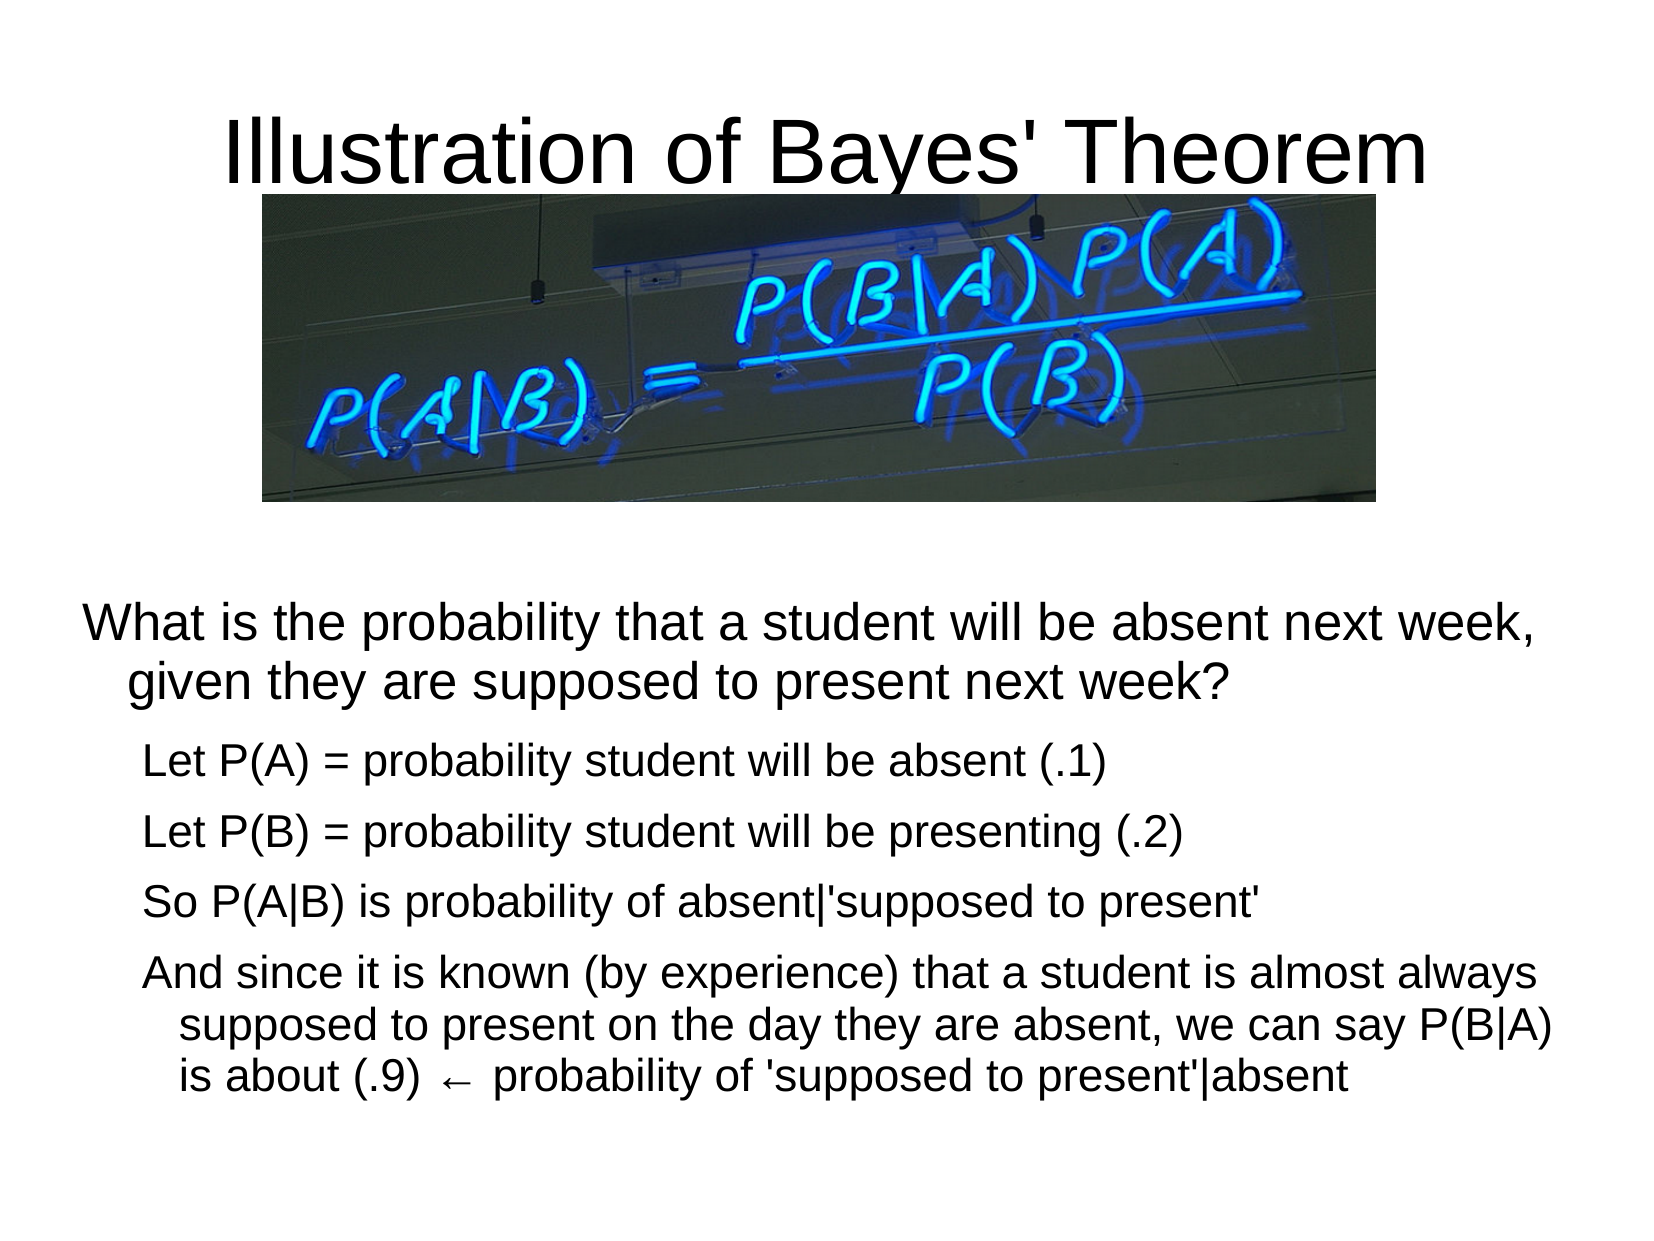

# Illustration of Bayes' Theorem
What is the probability that a student will be absent next week, given they are supposed to present next week?
Let P(A) = probability student will be absent (.1)
Let P(B) = probability student will be presenting (.2)
So P(A|B) is probability of absent|'supposed to present'
And since it is known (by experience) that a student is almost always supposed to present on the day they are absent, we can say P(B|A) is about (.9) ← probability of 'supposed to present'|absent